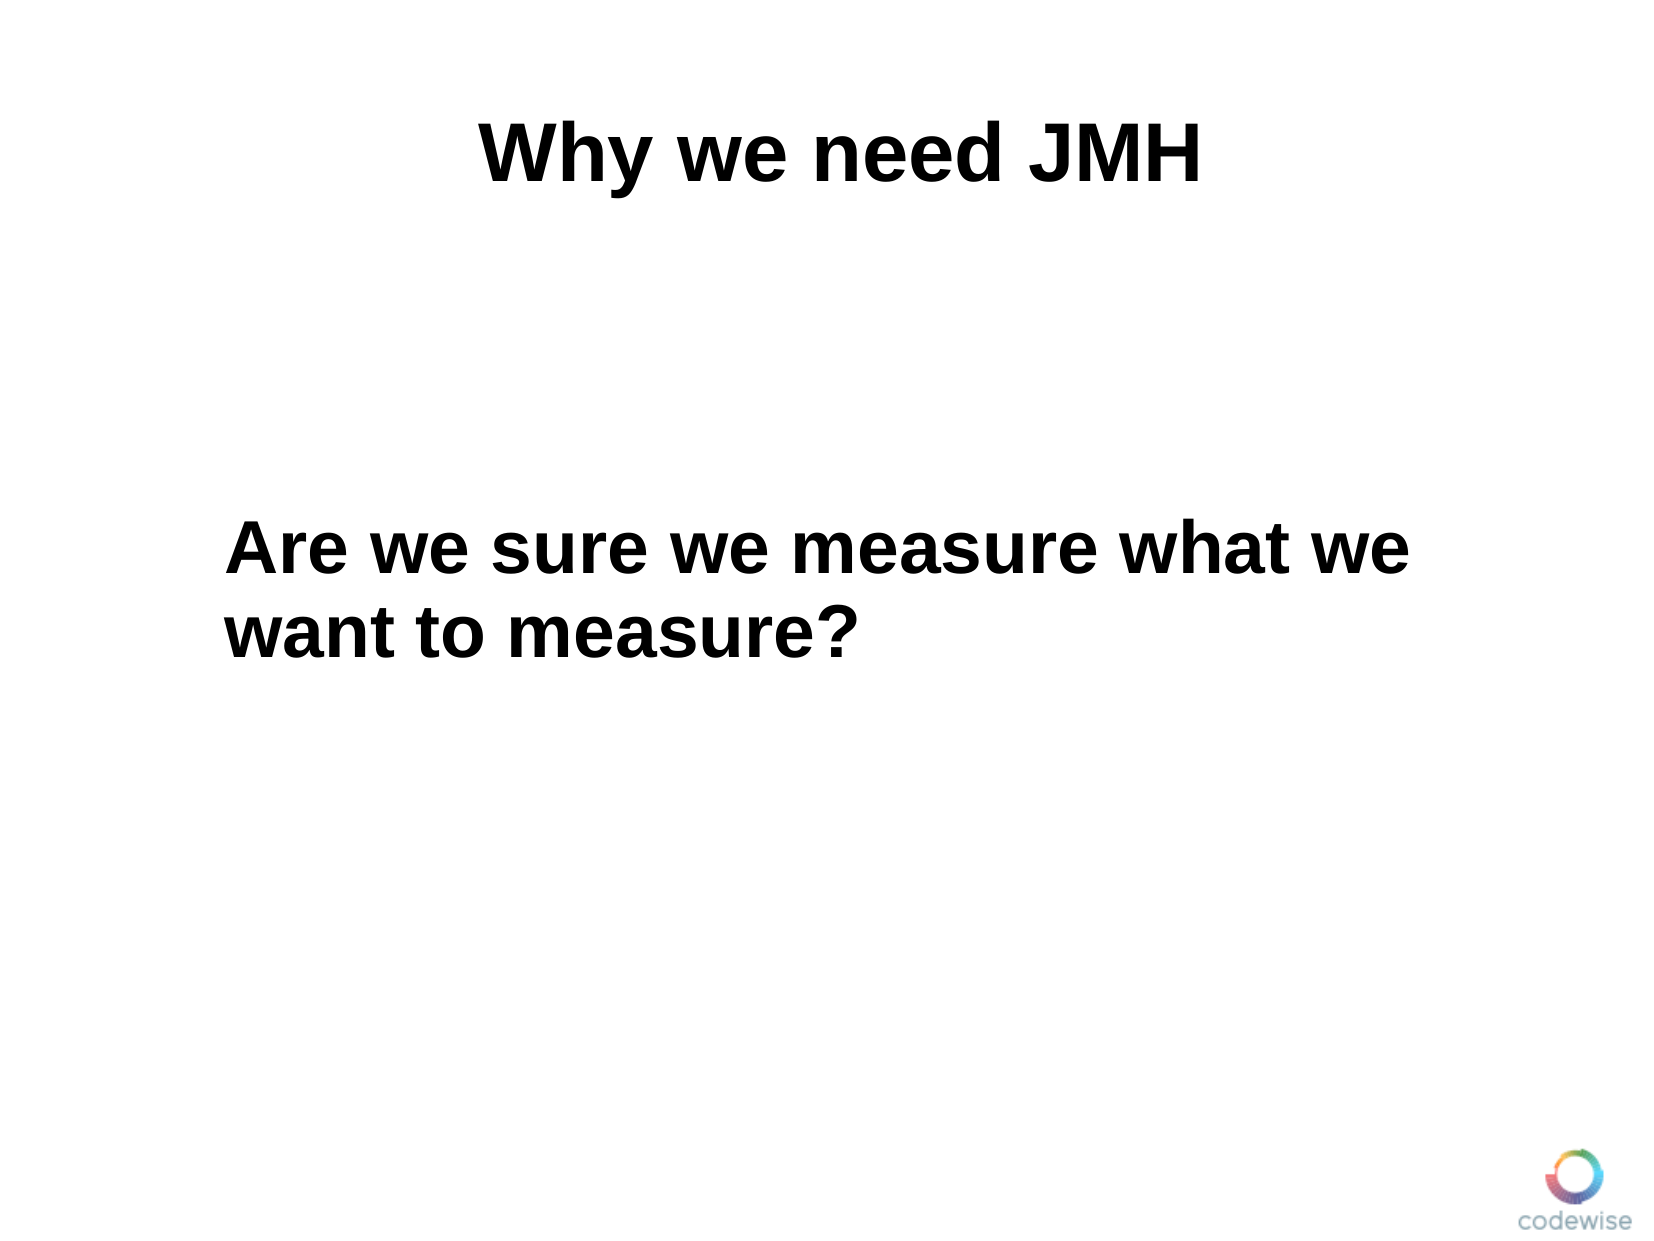

# Why we need JMH
Are we sure we measure what we want to measure?